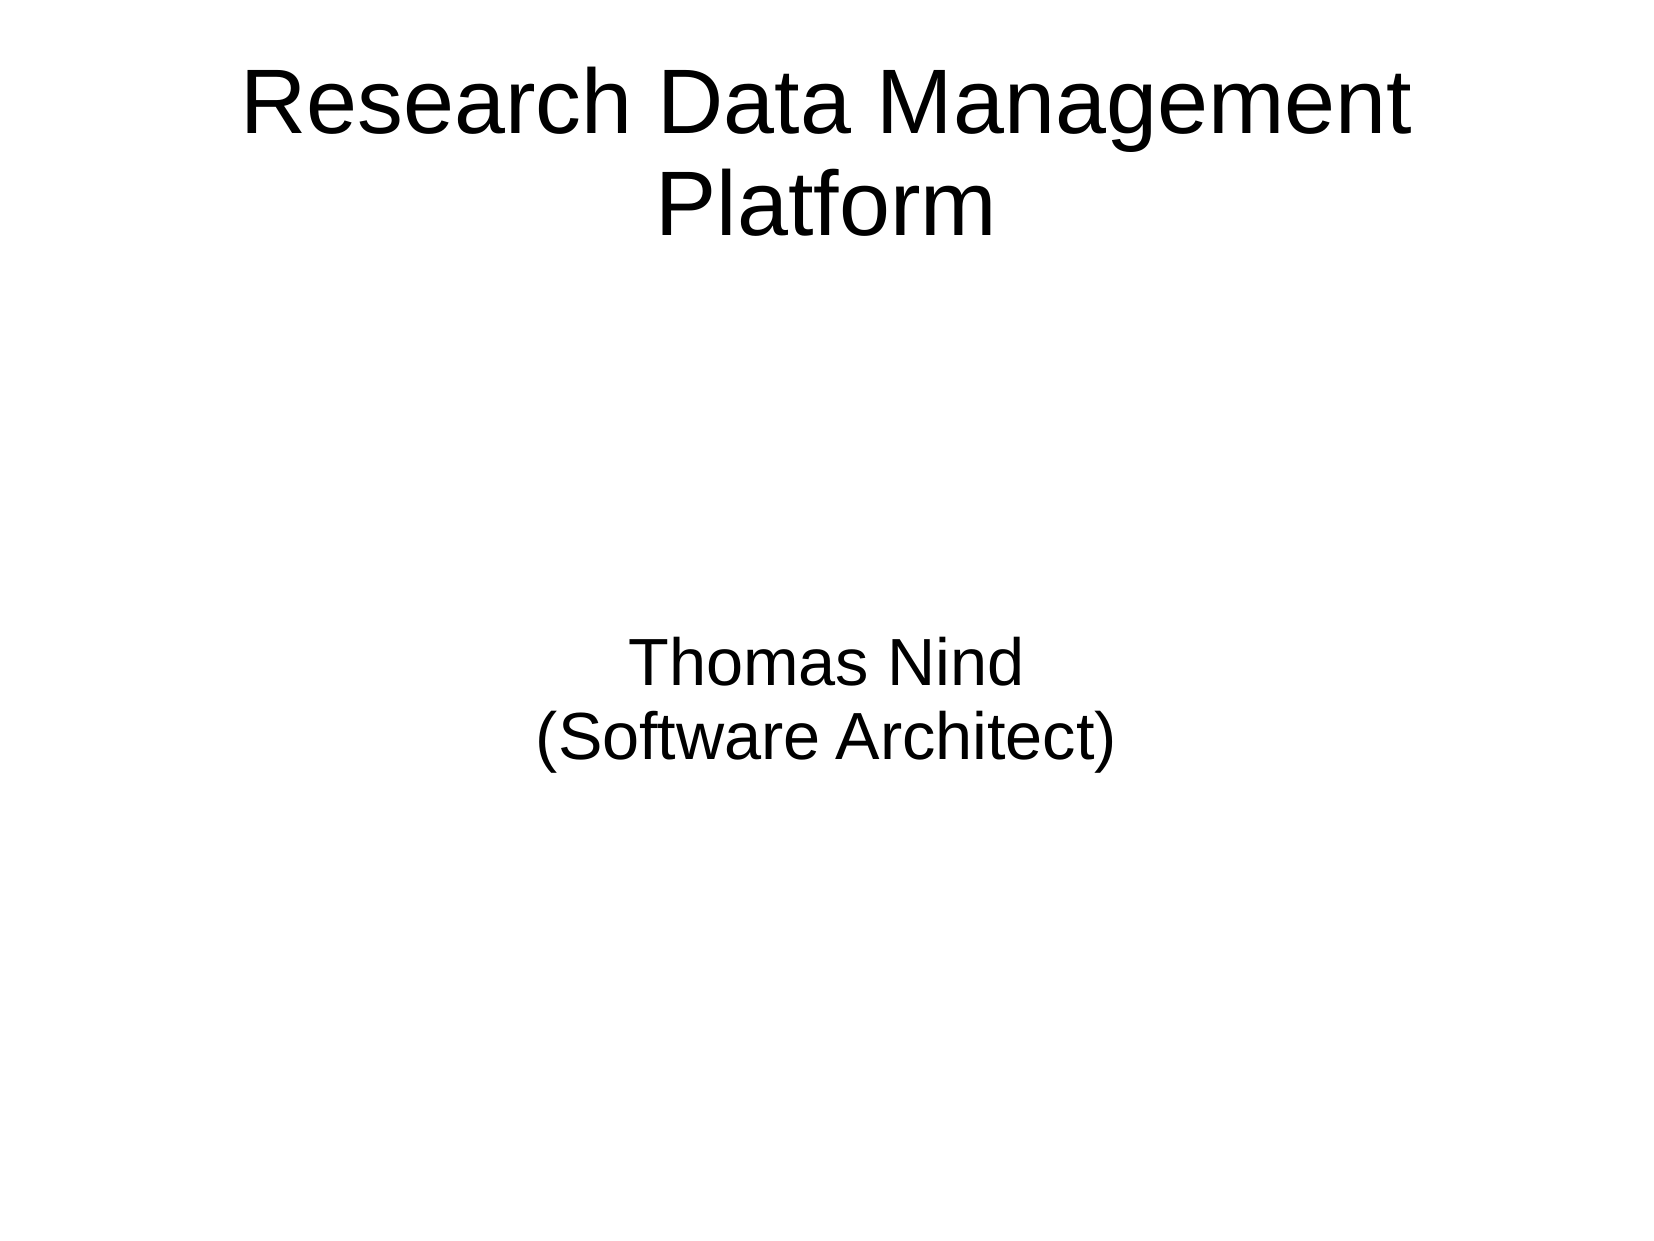

# Research Data Management Platform
Thomas Nind
(Software Architect)